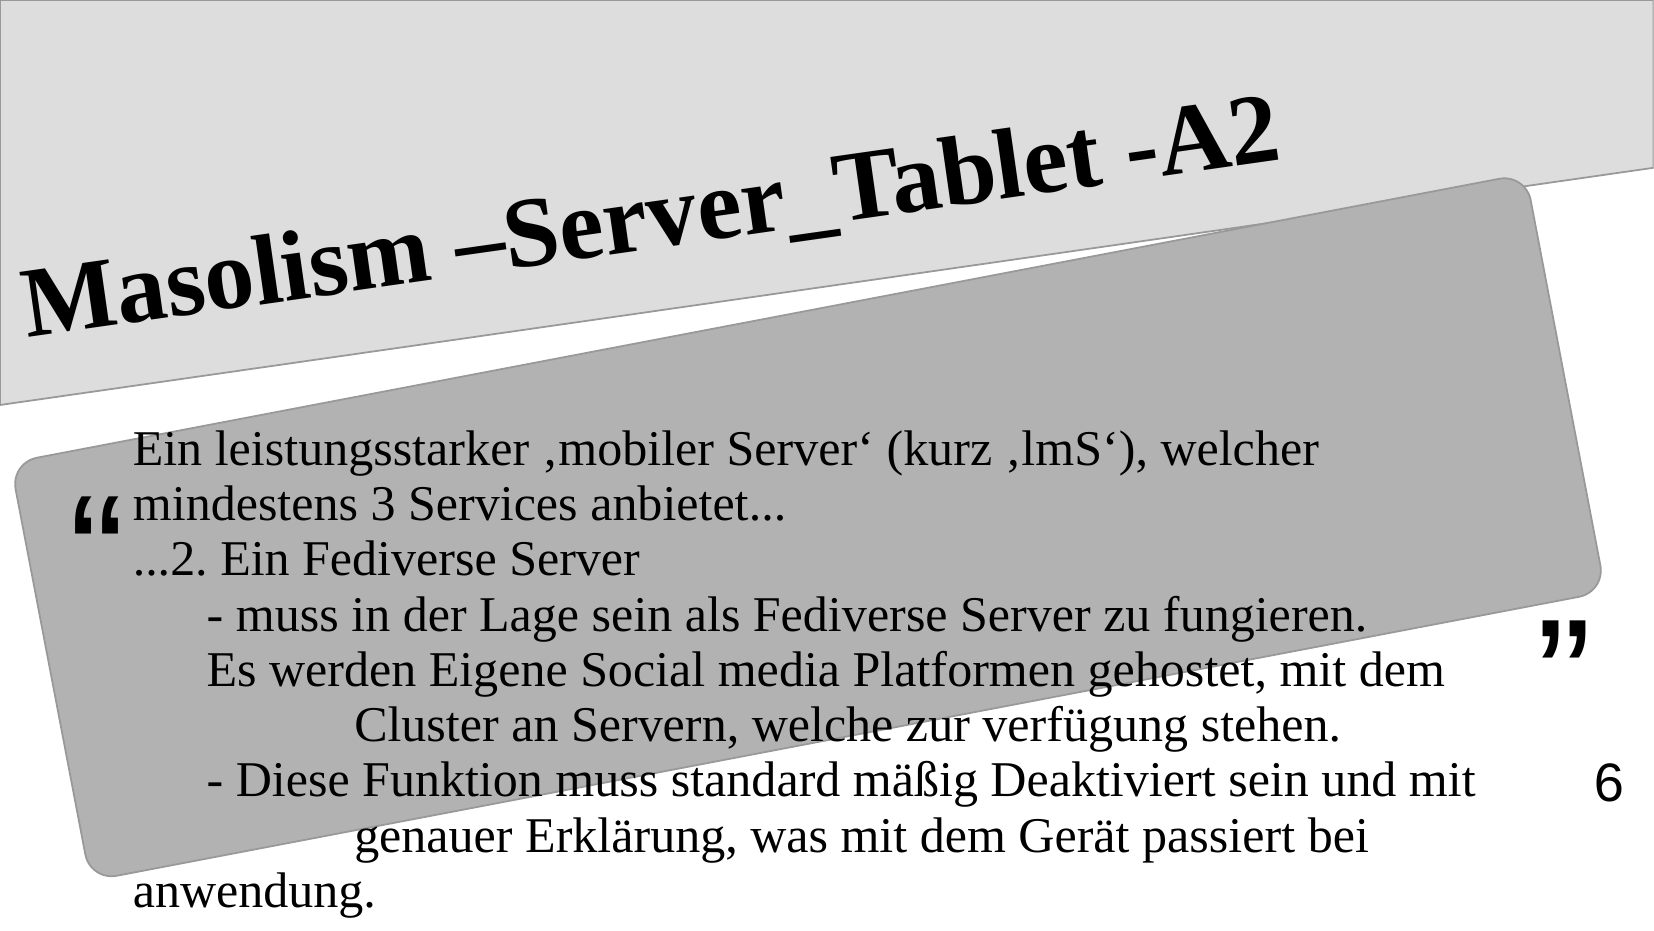

# Masolism –Server_Tablet -A2
Ein leistungsstarker ‚mobiler Server‘ (kurz ‚lmS‘), welcher mindestens 3 Services anbietet...
...2. Ein Fediverse Server
	- muss in der Lage sein als Fediverse Server zu fungieren.
	Es werden Eigene Social media Platformen gehostet, mit dem 				Cluster an Servern, welche zur verfügung stehen.
	- Diese Funktion muss standard mäßig Deaktiviert sein und mit 			genauer Erklärung, was mit dem Gerät passiert bei anwendung.
6